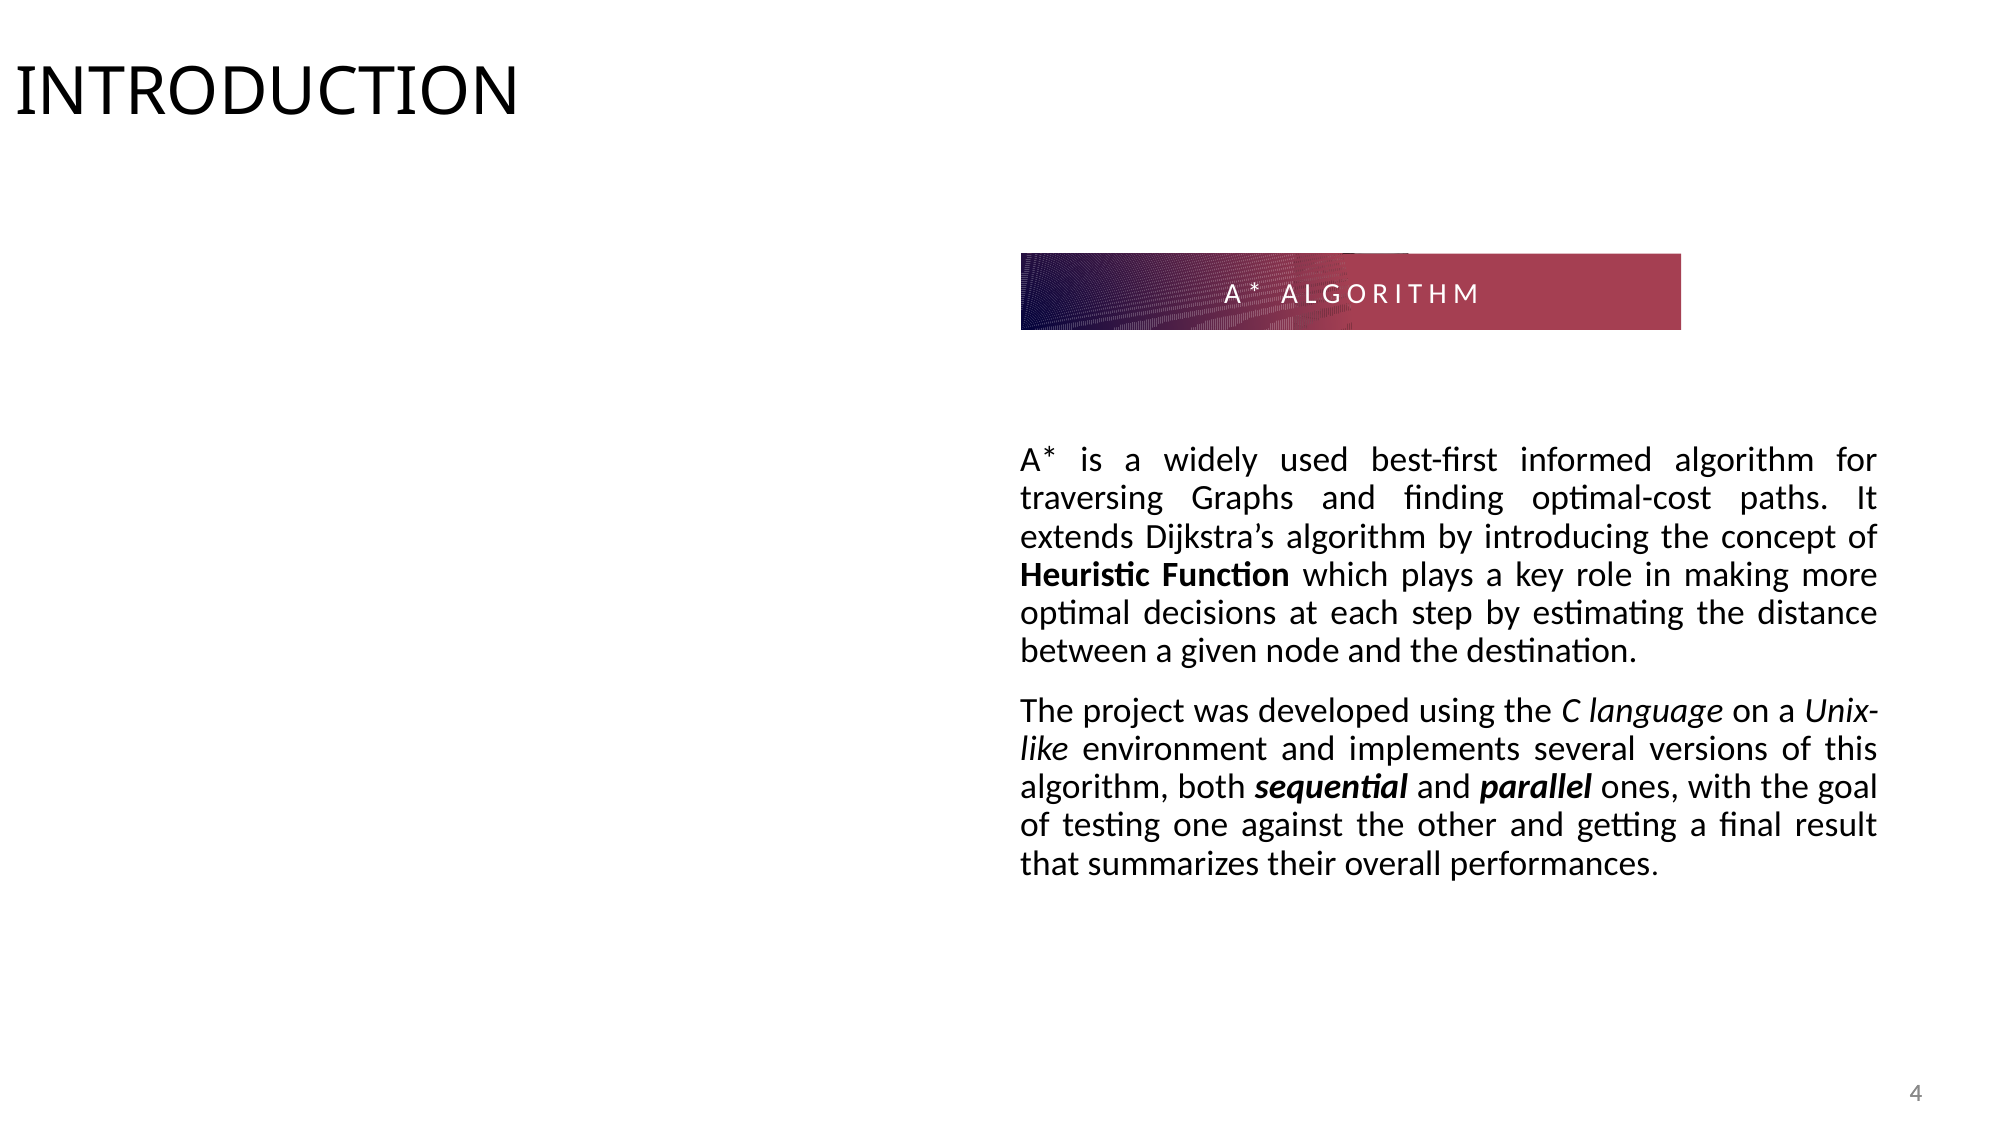

# Introduction
A* ALGORITHM
A* is a widely used best-first informed algorithm for traversing Graphs and finding optimal-cost paths. It extends Dijkstra’s algorithm by introducing the concept of Heuristic Function which plays a key role in making more optimal decisions at each step by estimating the distance between a given node and the destination.
The project was developed using the C language on a Unix-like environment and implements several versions of this algorithm, both sequential and parallel ones, with the goal of testing one against the other and getting a final result that summarizes their overall performances.
4